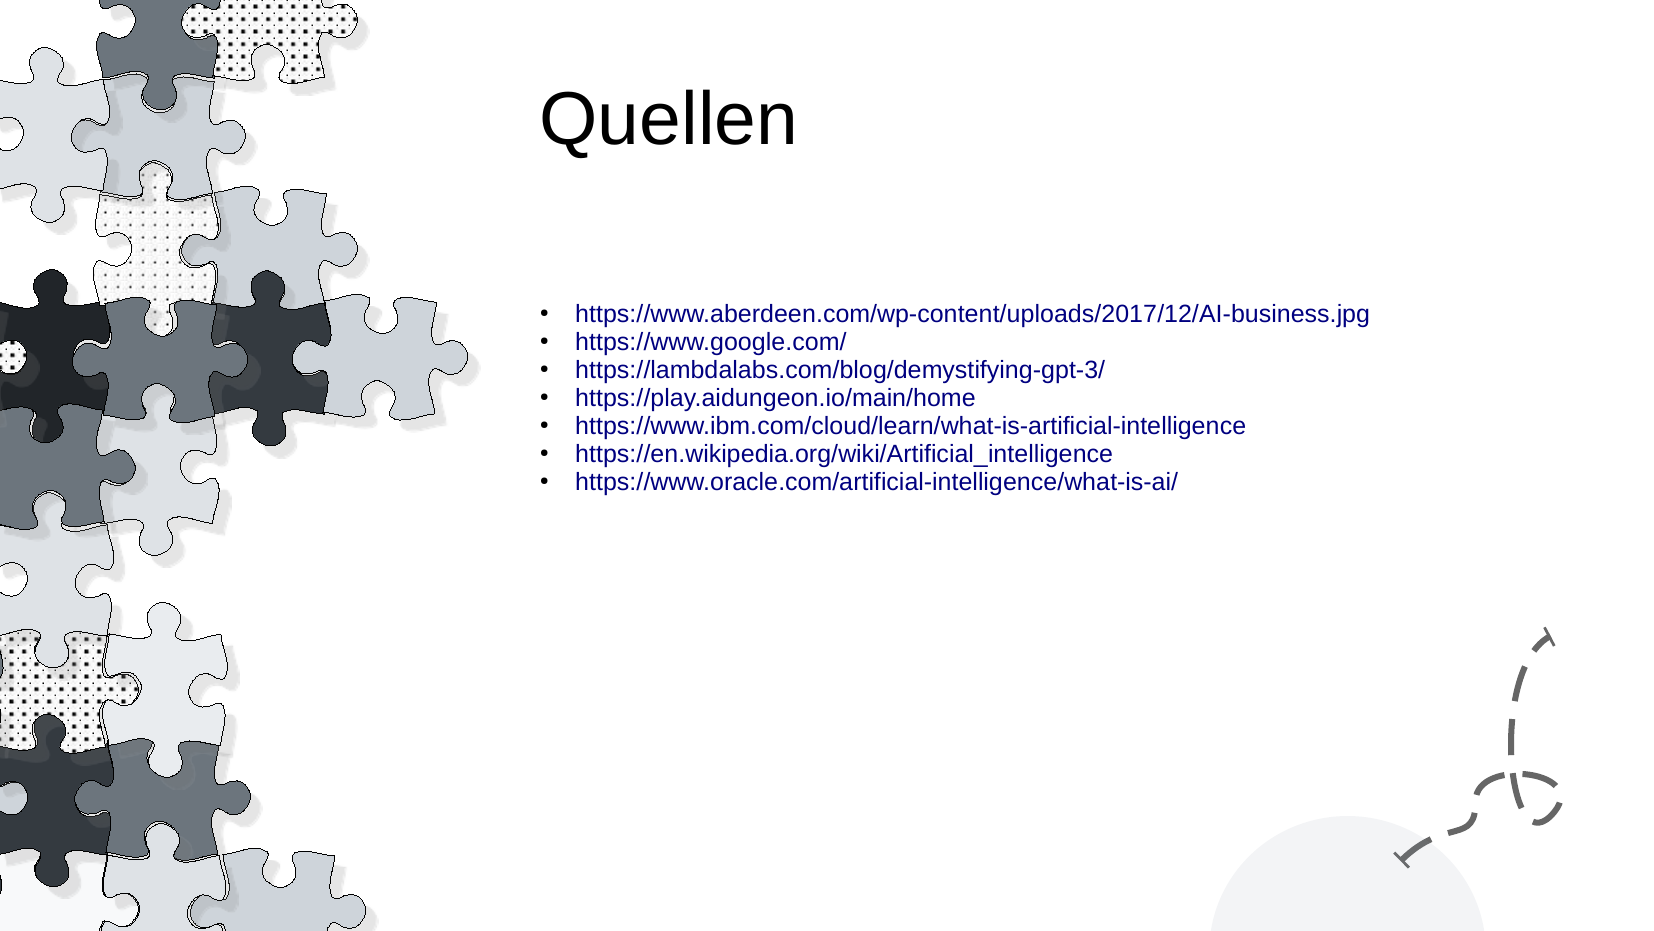

Quellen
https://www.aberdeen.com/wp-content/uploads/2017/12/AI-business.jpg
https://www.google.com/
https://lambdalabs.com/blog/demystifying-gpt-3/
https://play.aidungeon.io/main/home
https://www.ibm.com/cloud/learn/what-is-artificial-intelligence
https://en.wikipedia.org/wiki/Artificial_intelligence
https://www.oracle.com/artificial-intelligence/what-is-ai/